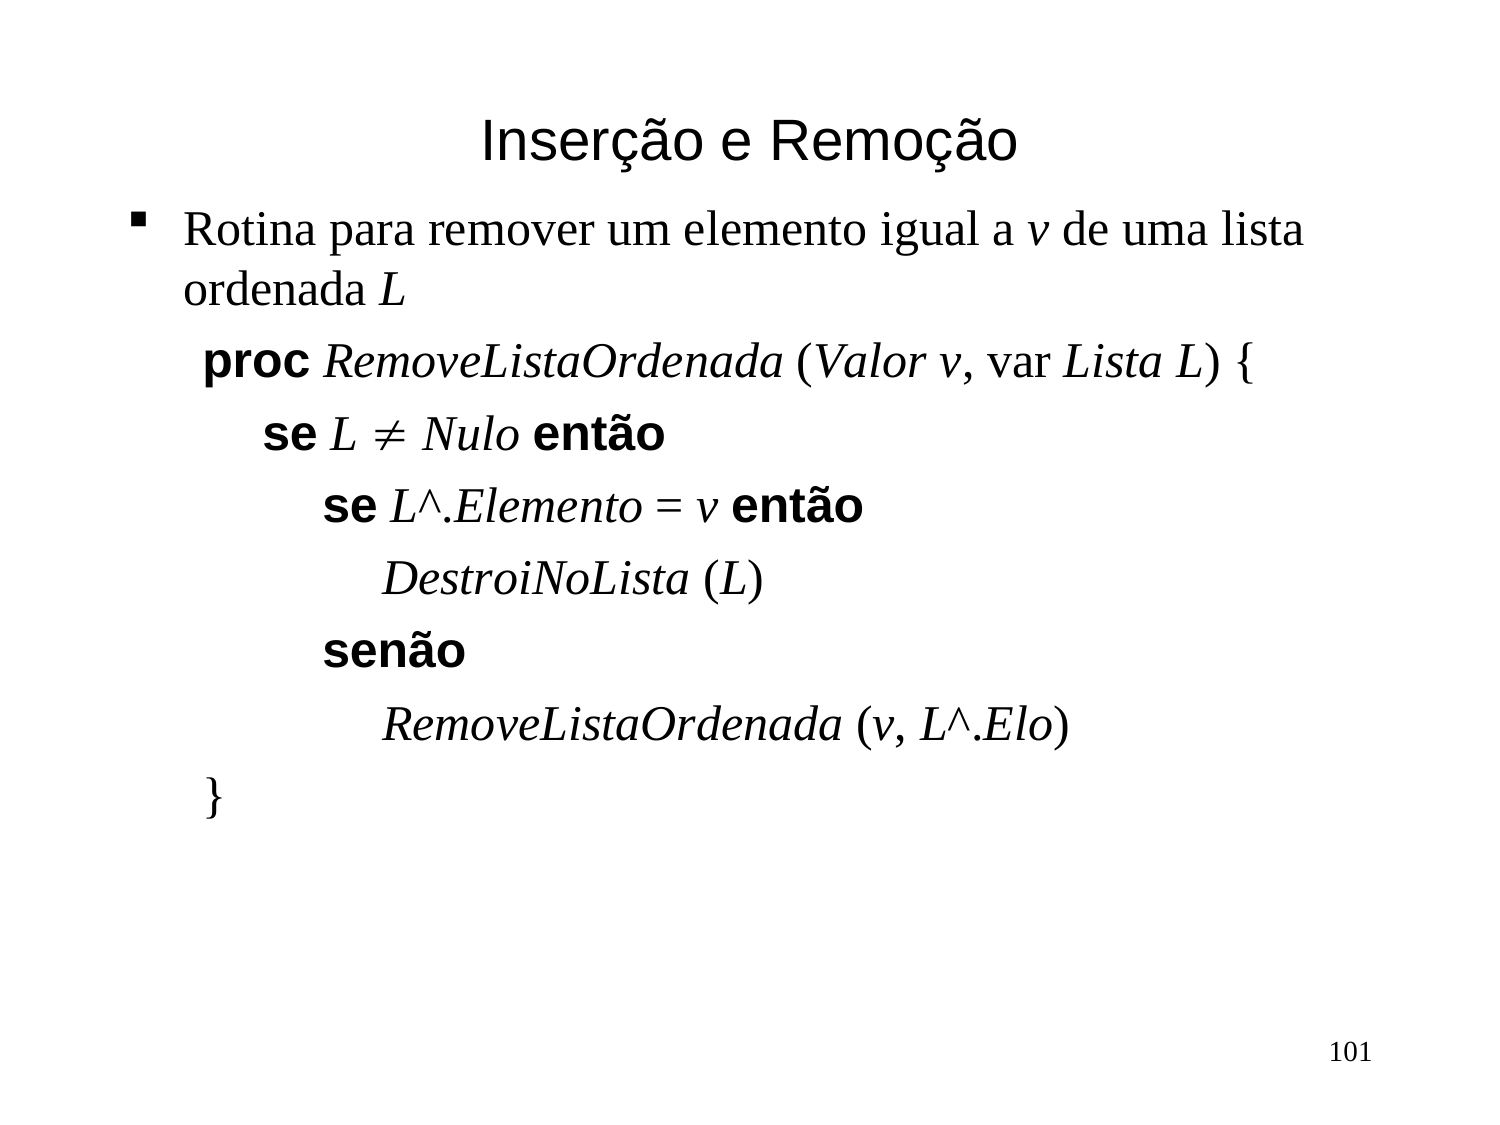

# Inserção e Remoção
Rotina para remover um elemento igual a v de uma lista ordenada L
proc RemoveListaOrdenada (Valor v, var Lista L) {
 se L  Nulo então
 se L^.Elemento = v então
 DestroiNoLista (L)
 senão
 RemoveListaOrdenada (v, L^.Elo)
}
101